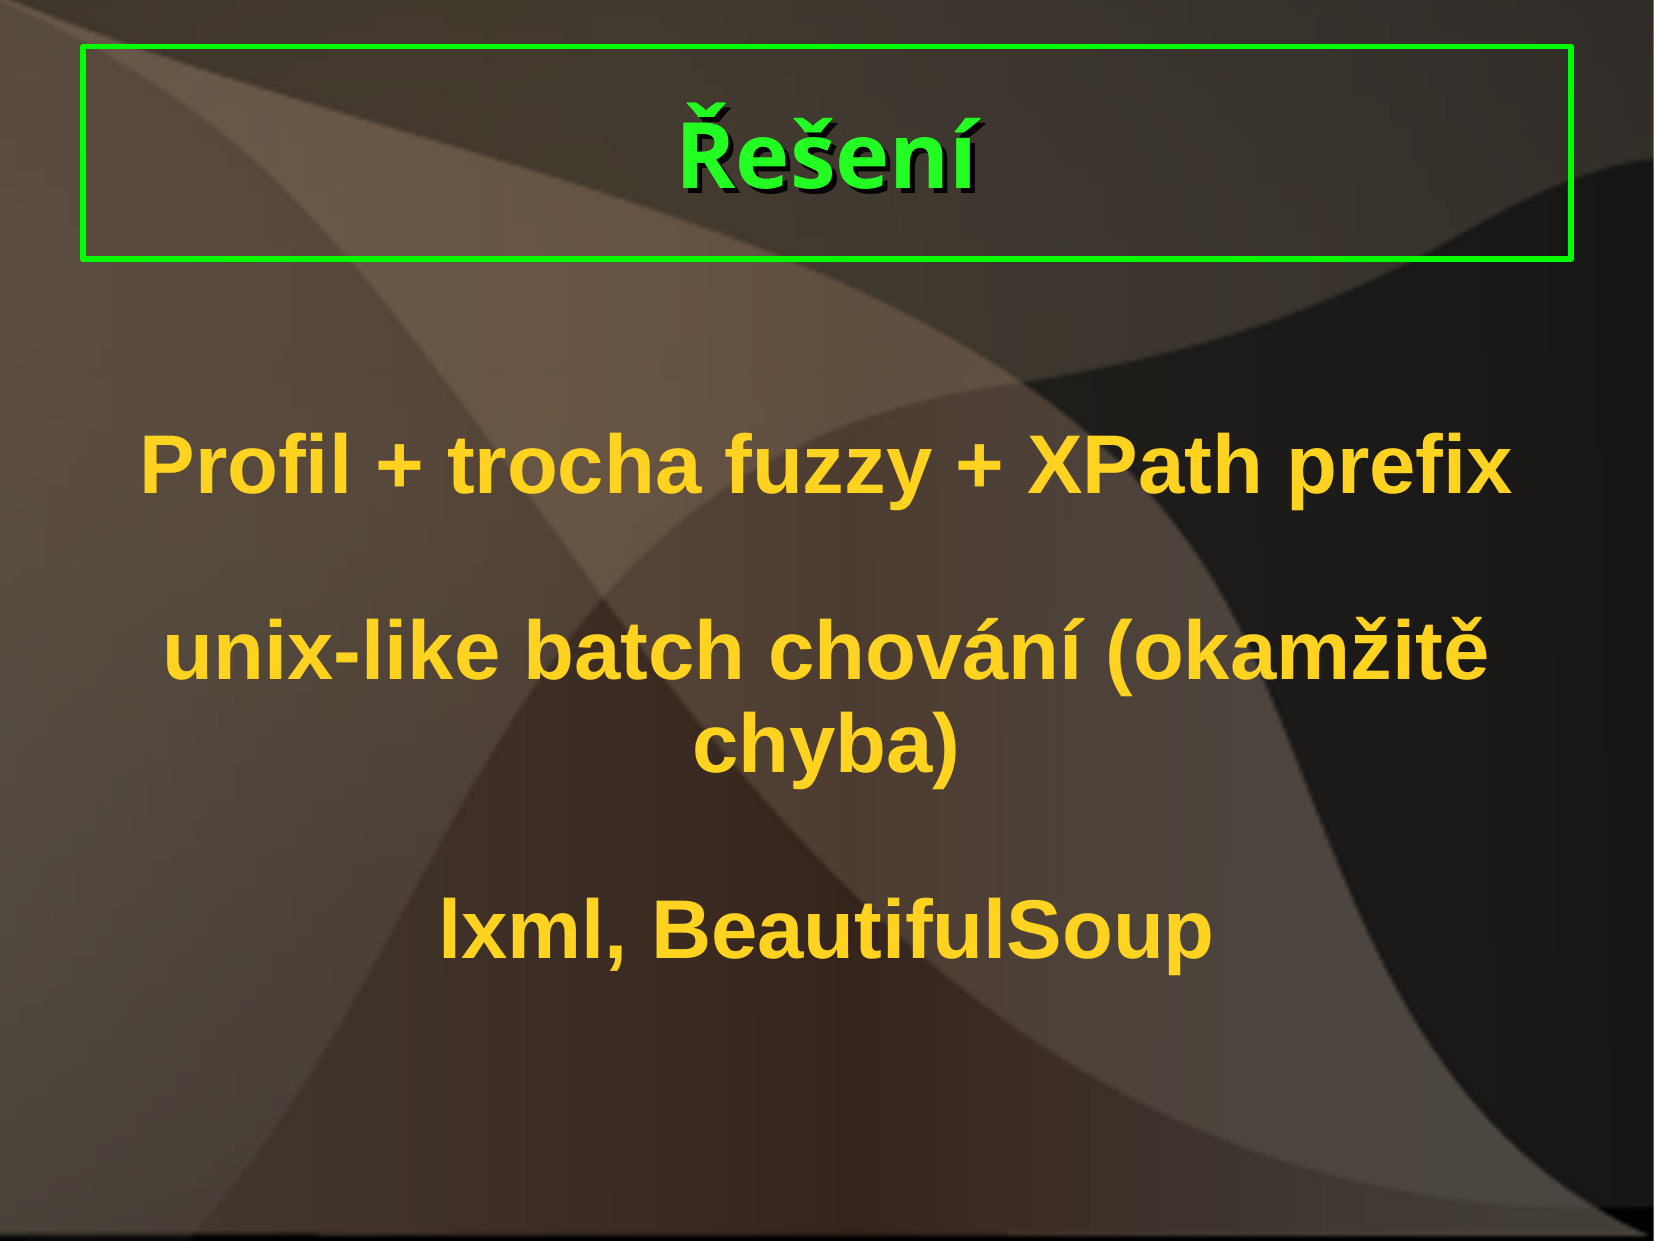

# Řešení
Profil + trocha fuzzy + XPath prefix
unix-like batch chování (okamžitě chyba)
lxml, BeautifulSoup